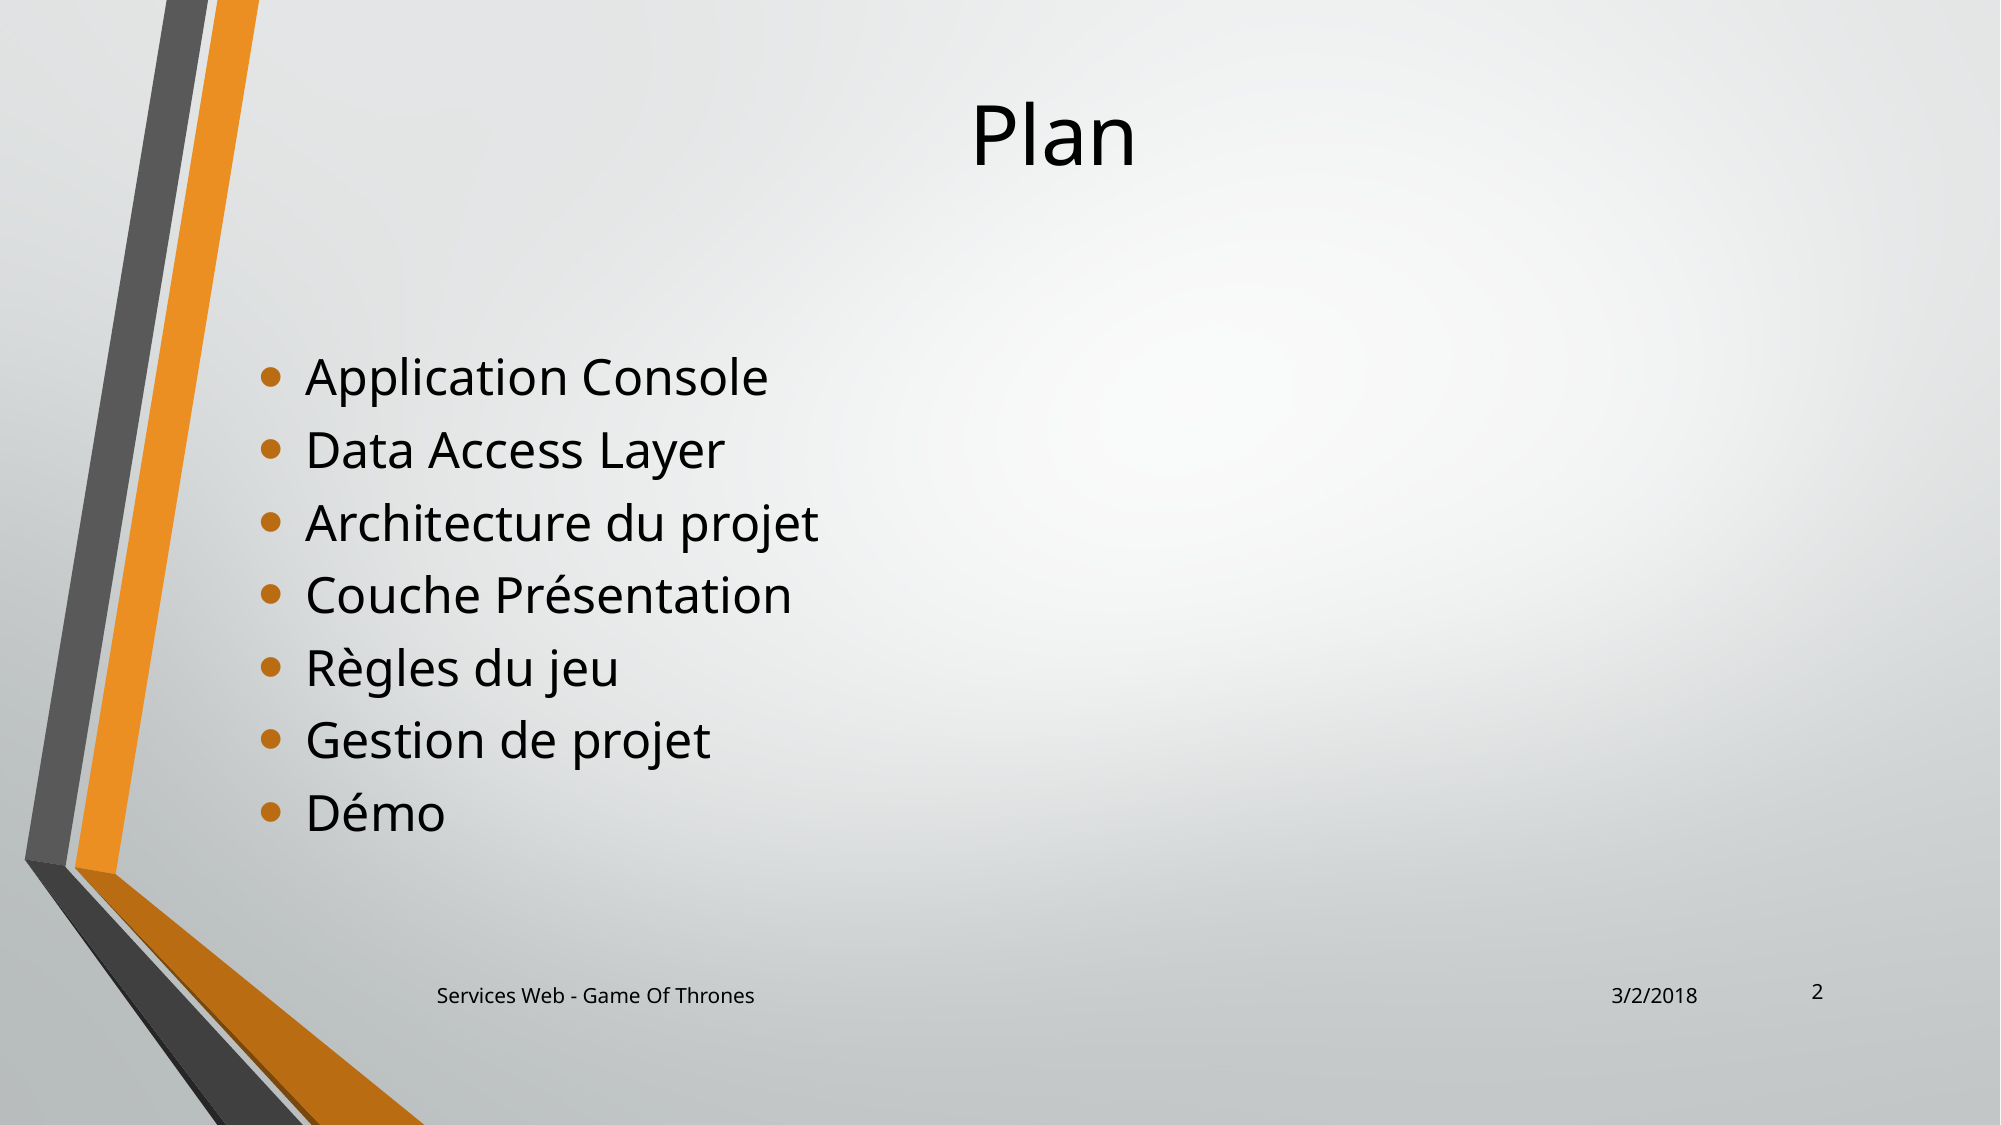

# Plan
Application Console
Data Access Layer
Architecture du projet
Couche Présentation
Règles du jeu
Gestion de projet
Démo
Services Web - Game Of Thrones
3/2/2018